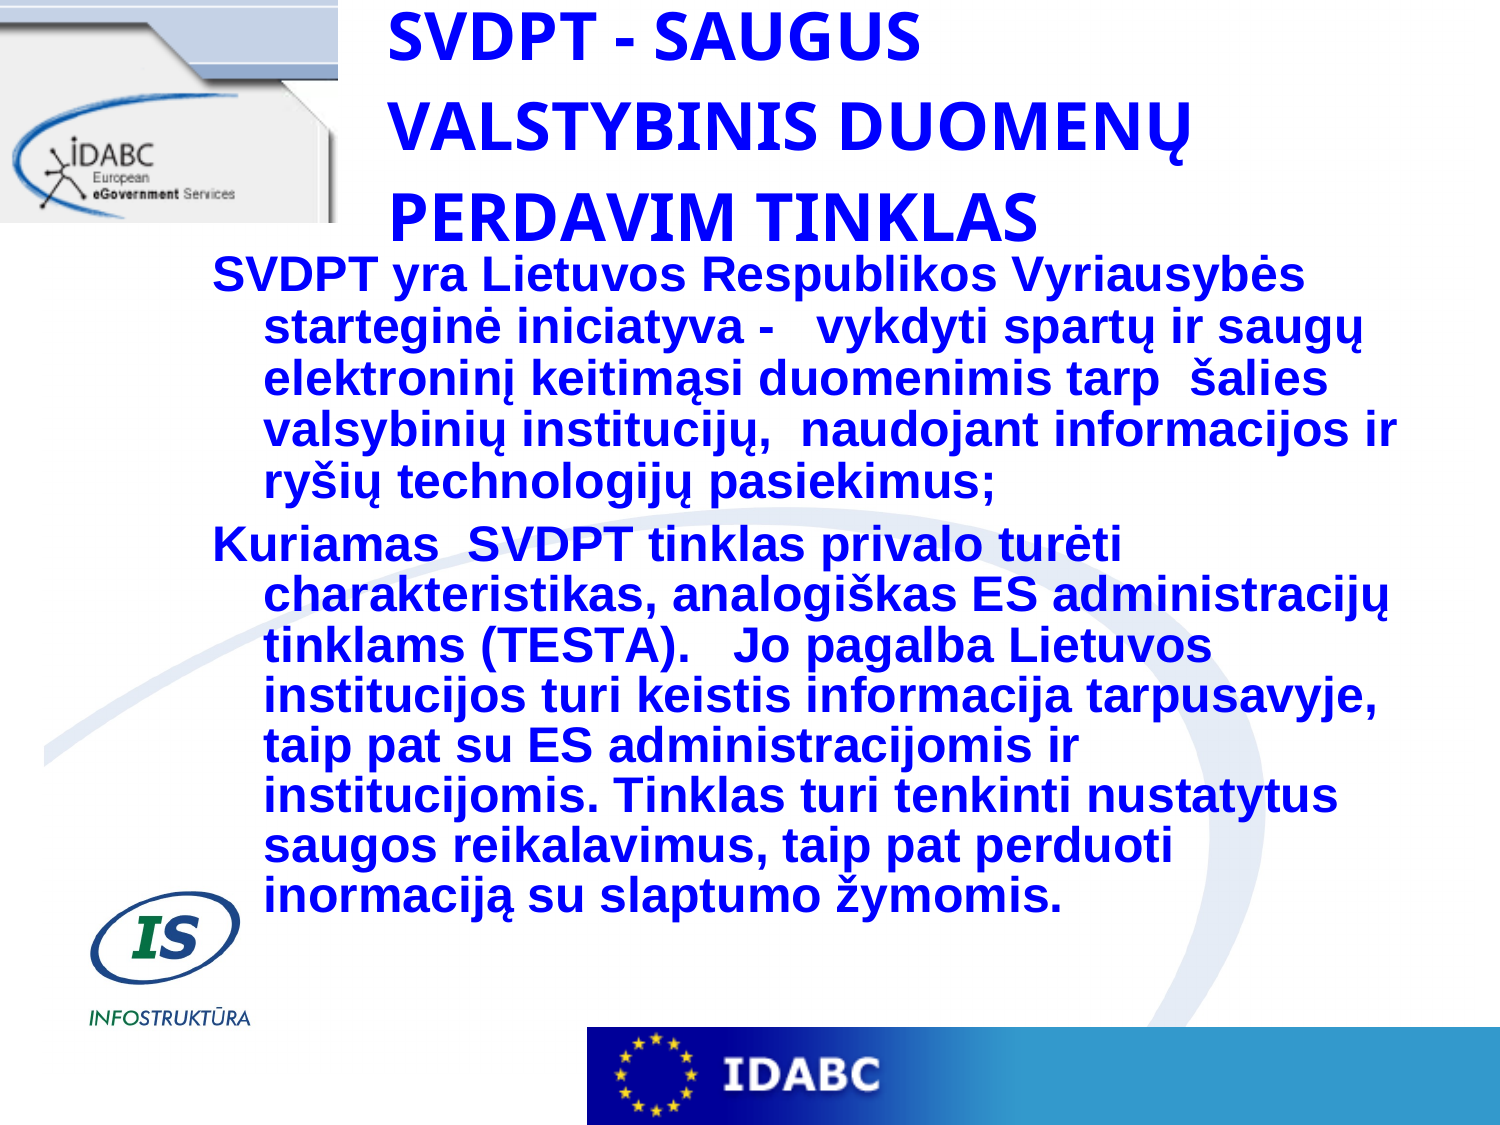

# SVDPT - SAUGUS VALSTYBINIS DUOMENŲ PERDAVIM TINKLAS
SVDPT yra Lietuvos Respublikos Vyriausybės starteginė iniciatyva - vykdyti spartų ir saugų elektroninį keitimąsi duomenimis tarp šalies valsybinių institucijų, naudojant informacijos ir ryšių technologijų pasiekimus;
Kuriamas SVDPT tinklas privalo turėti charakteristikas, analogiškas ES administracijų tinklams (TESTA). Jo pagalba Lietuvos institucijos turi keistis informacija tarpusavyje, taip pat su ES administracijomis ir institucijomis. Tinklas turi tenkinti nustatytus saugos reikalavimus, taip pat perduoti inormaciją su slaptumo žymomis.